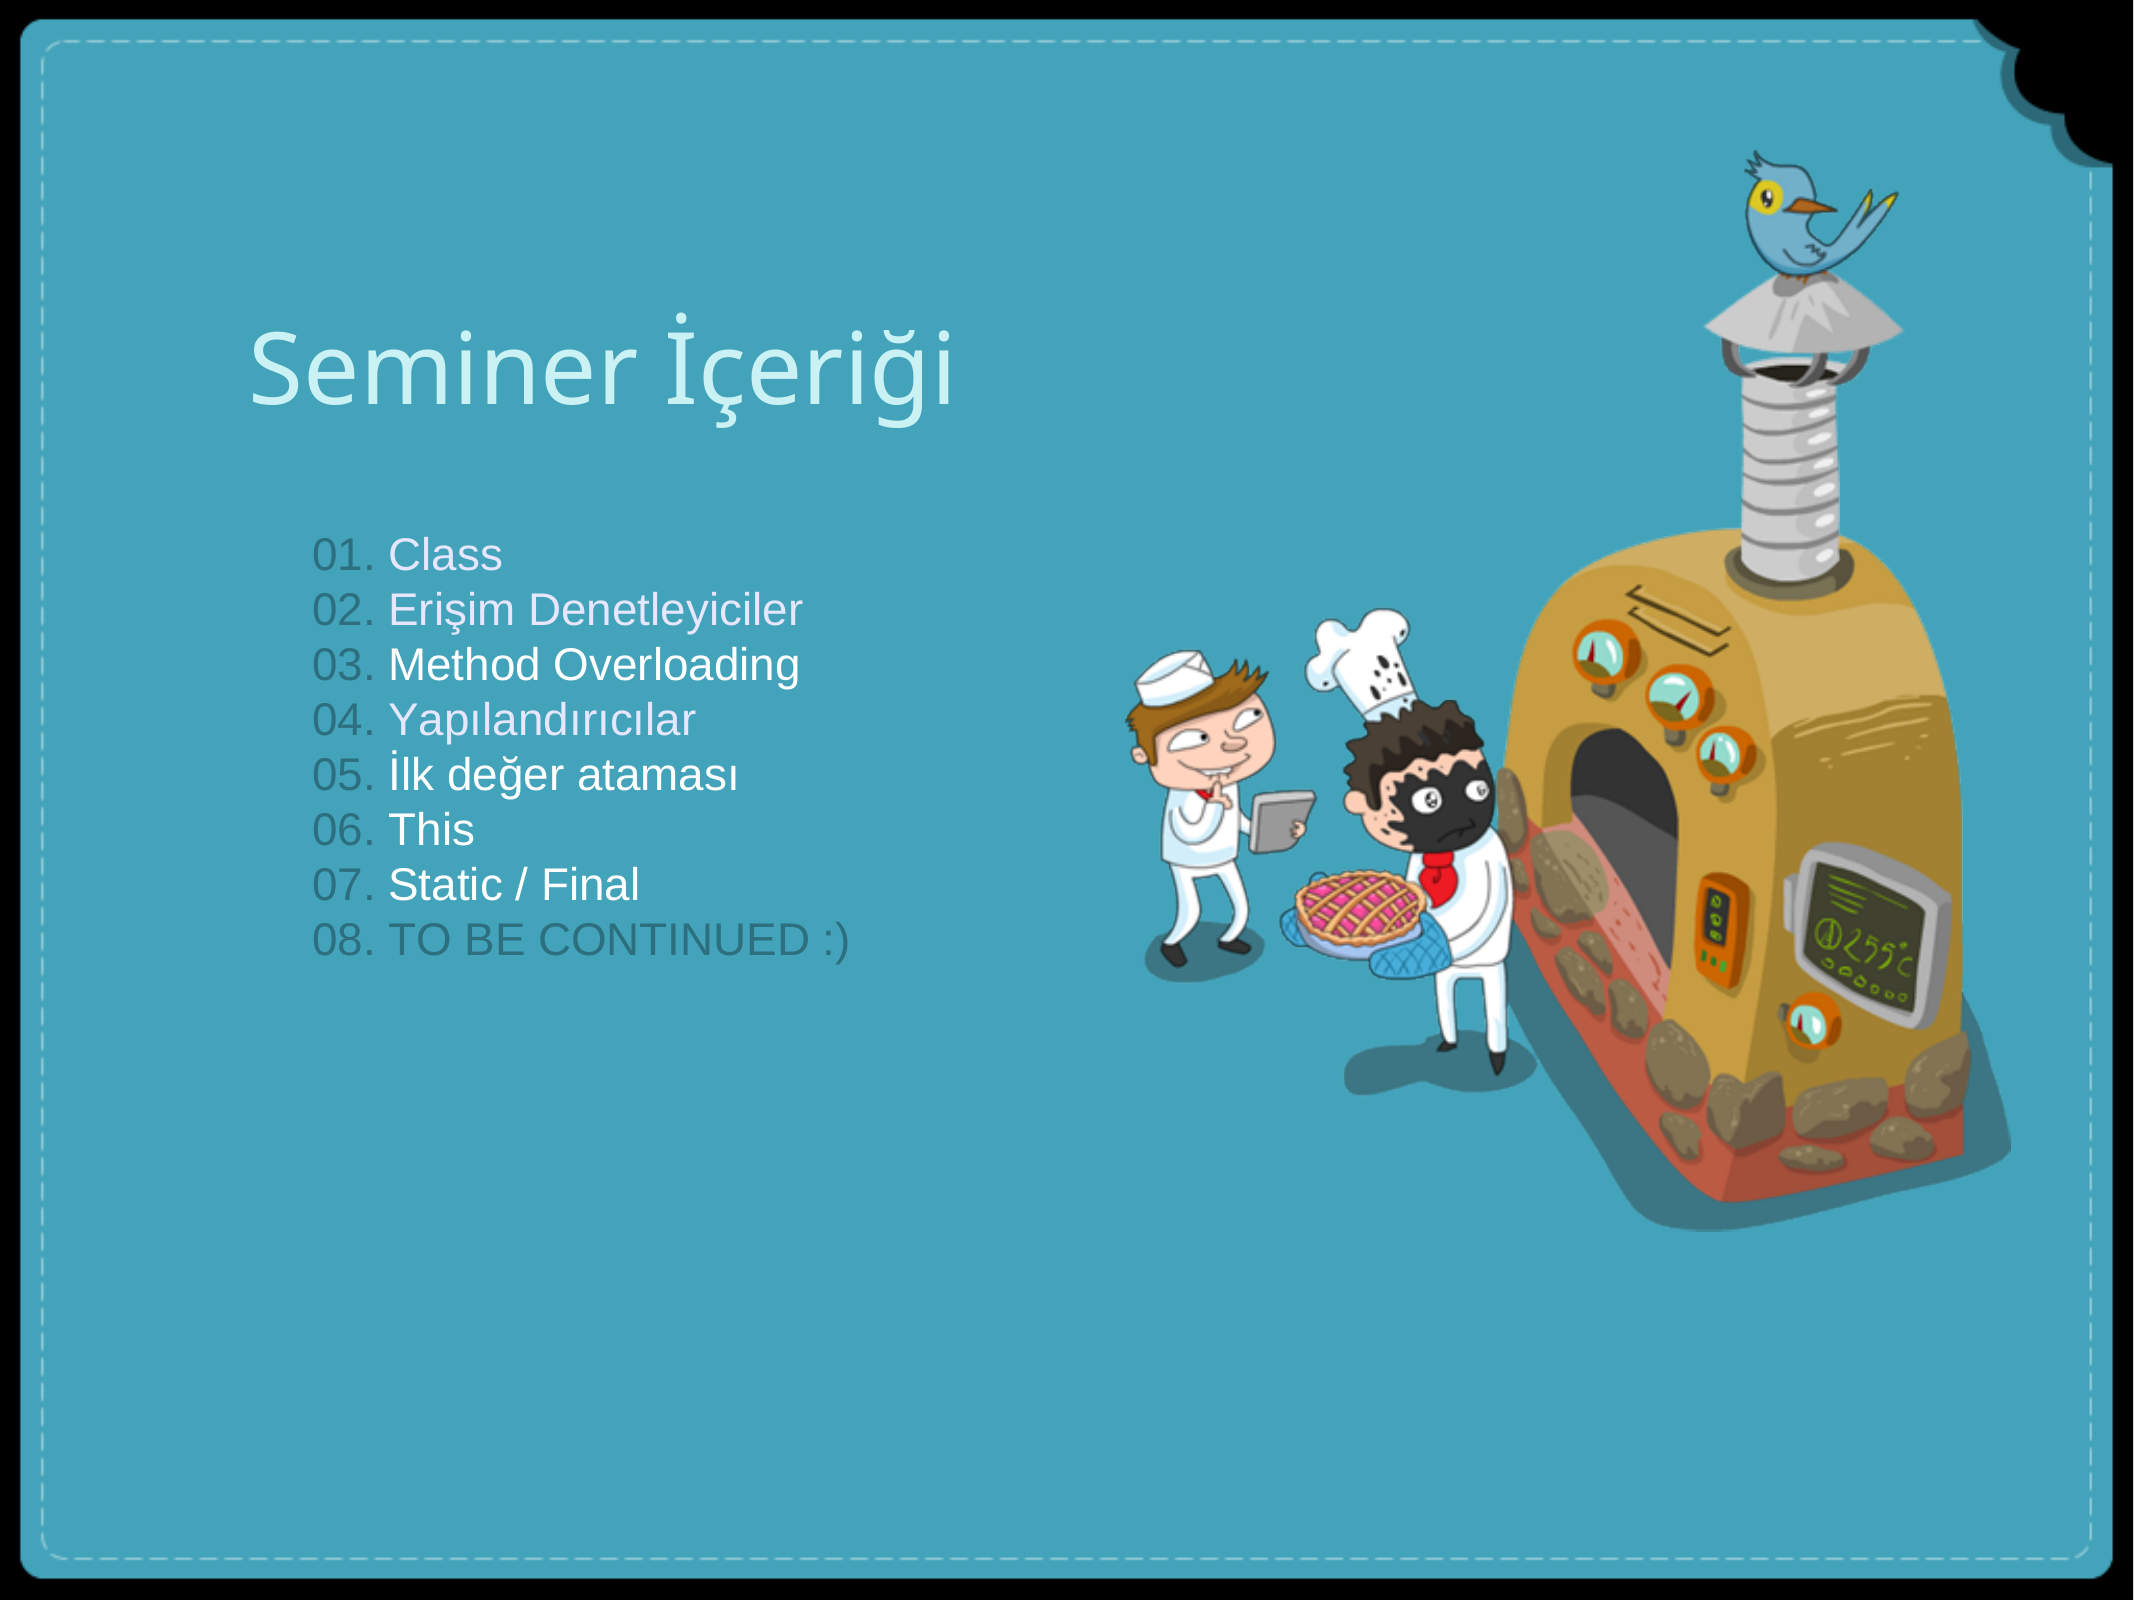

Seminer İçeriği
01. Class
02. Erişim Denetleyiciler
03. Method Overloading
04. Yapılandırıcılar
05. İlk değer ataması
06. This
07. Static / Final
08. TO BE CONTINUED :)